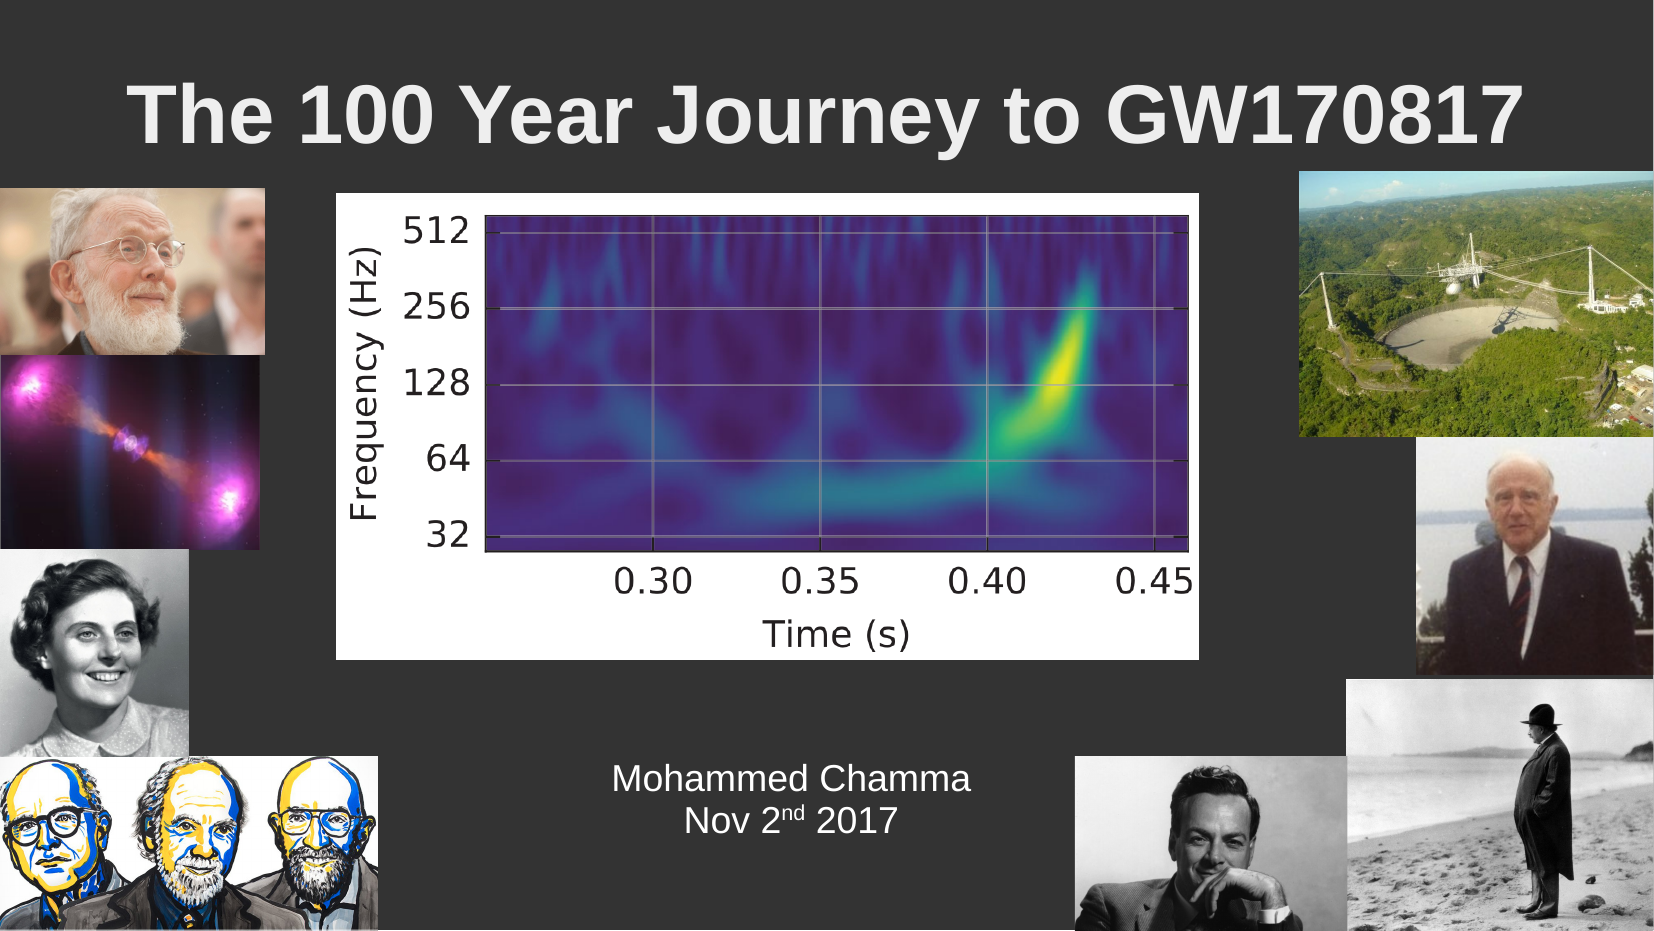

# The 100 Year Journey to GW170817
Mohammed Chamma
Nov 2nd 2017